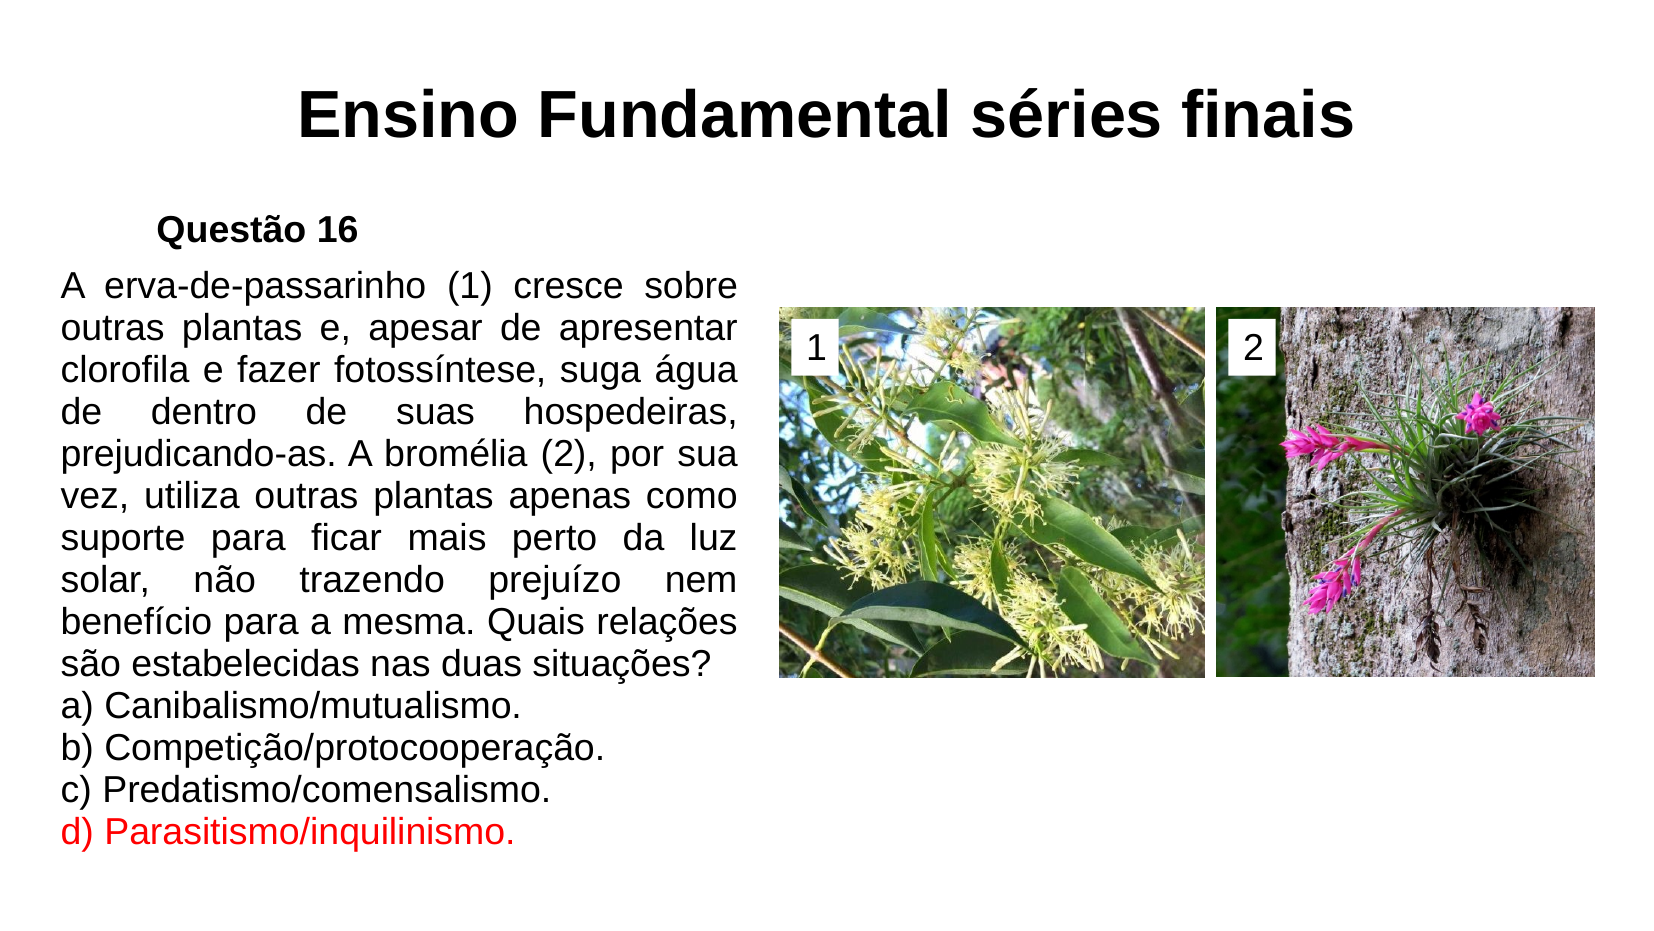

# Ensino Fundamental séries finais
Questão 16
A erva-de-passarinho (1) cresce sobre outras plantas e, apesar de apresentar clorofila e fazer fotossíntese, suga água de dentro de suas hospedeiras, prejudicando-as. A bromélia (2), por sua vez, utiliza outras plantas apenas como suporte para ficar mais perto da luz solar, não trazendo prejuízo nem benefício para a mesma. Quais relações são estabelecidas nas duas situações?
a) Canibalismo/mutualismo.
b) Competição/protocooperação.
c) Predatismo/comensalismo.
d) Parasitismo/inquilinismo.
1
2